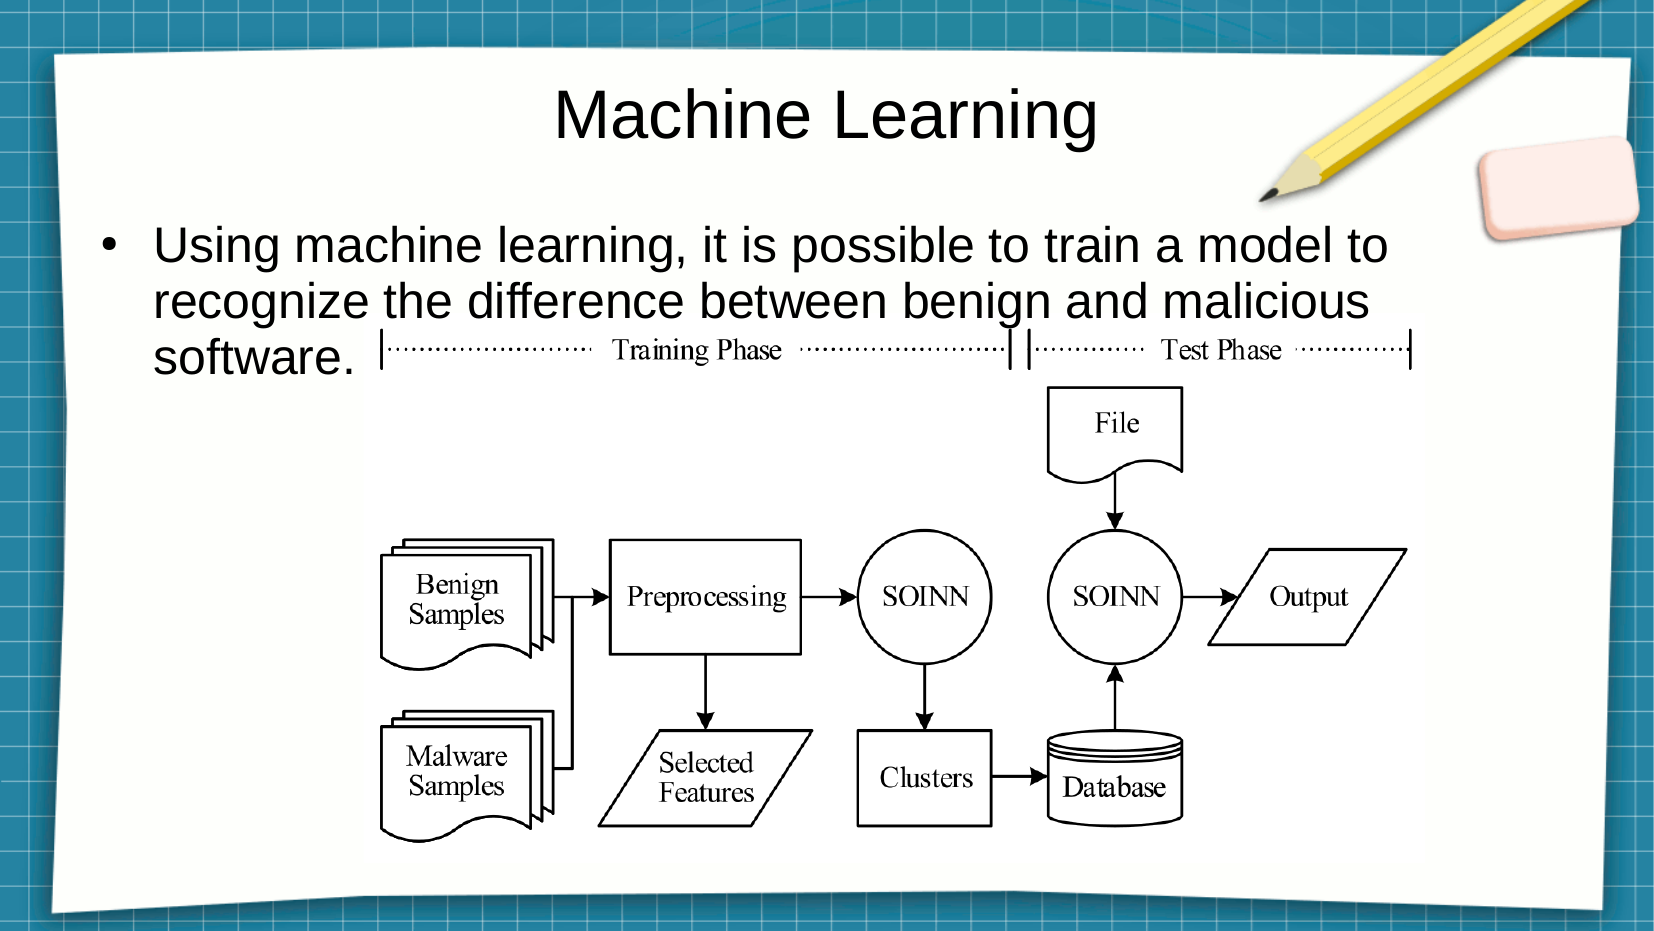

# Machine Learning
Using machine learning, it is possible to train a model to recognize the difference between benign and malicious software.